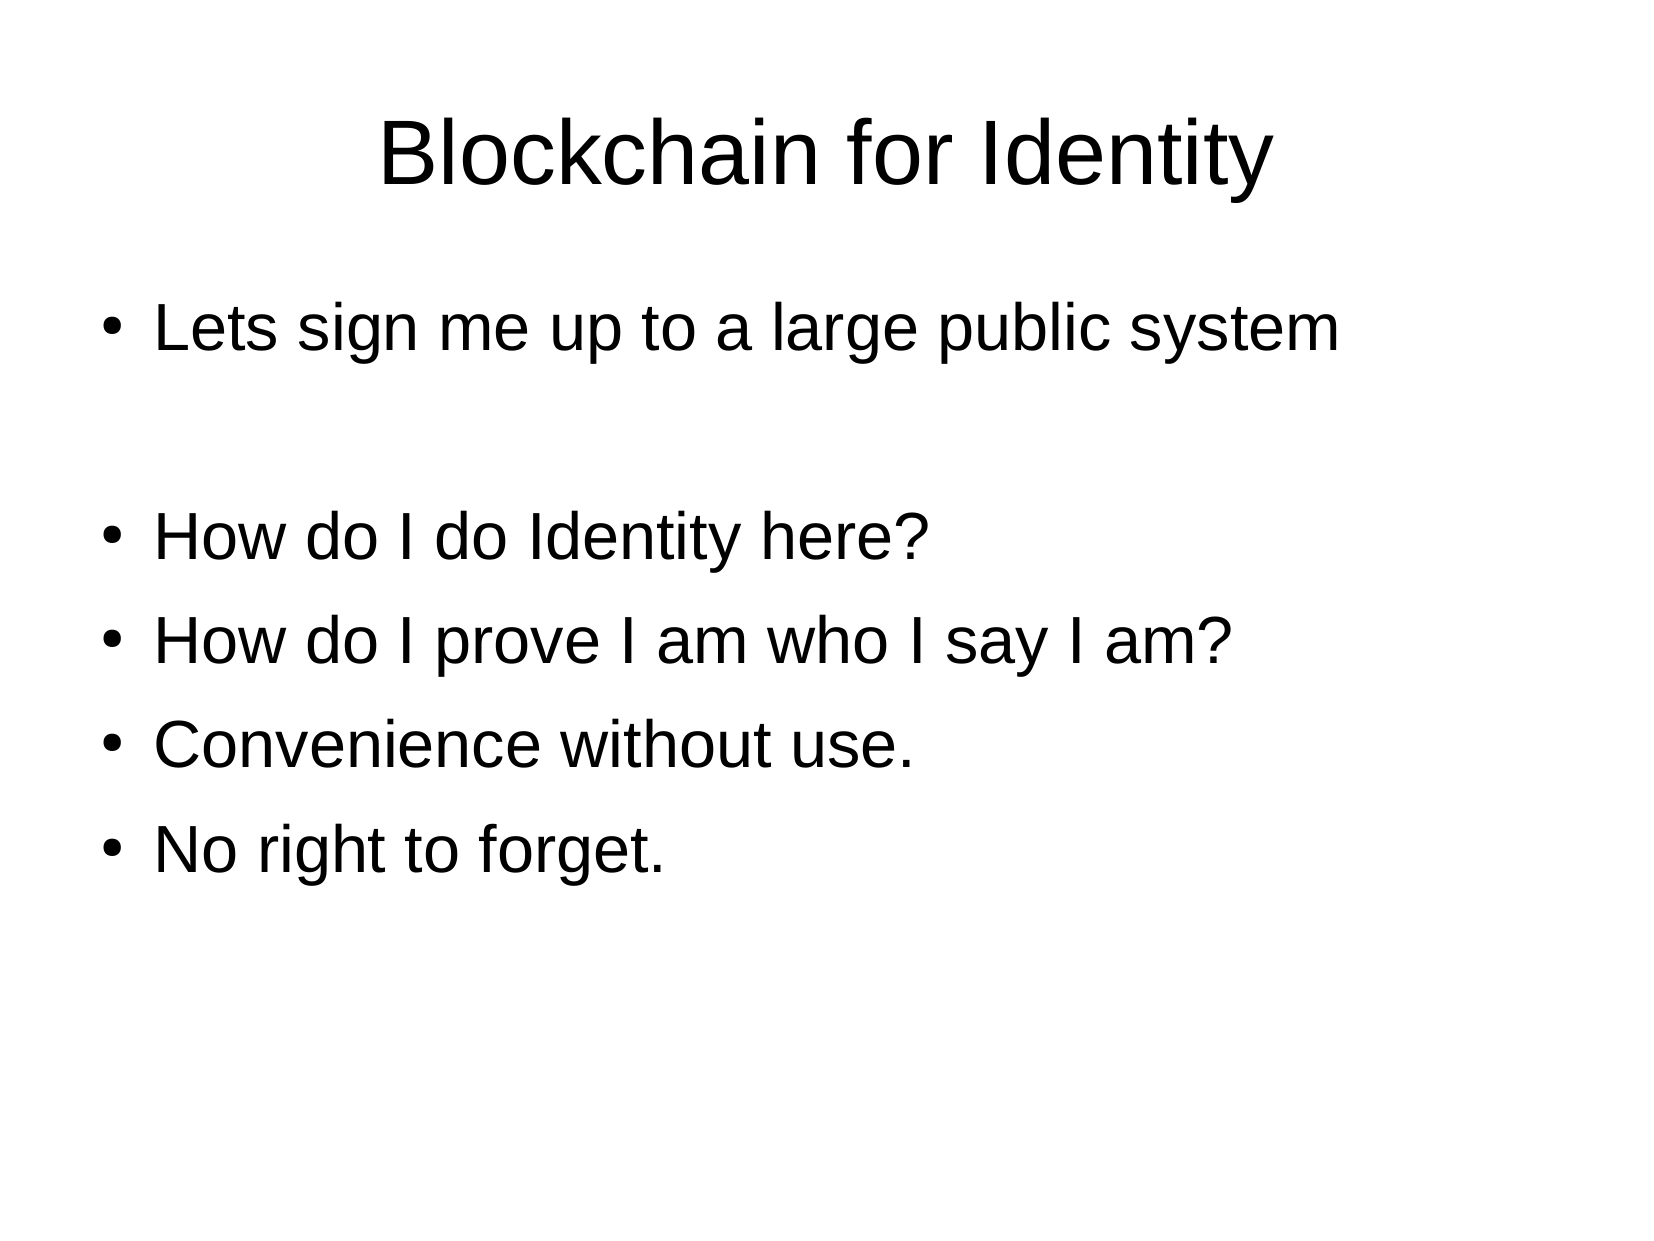

# Blockchain for Identity
Lets sign me up to a large public system
How do I do Identity here?
How do I prove I am who I say I am?
Convenience without use.
No right to forget.